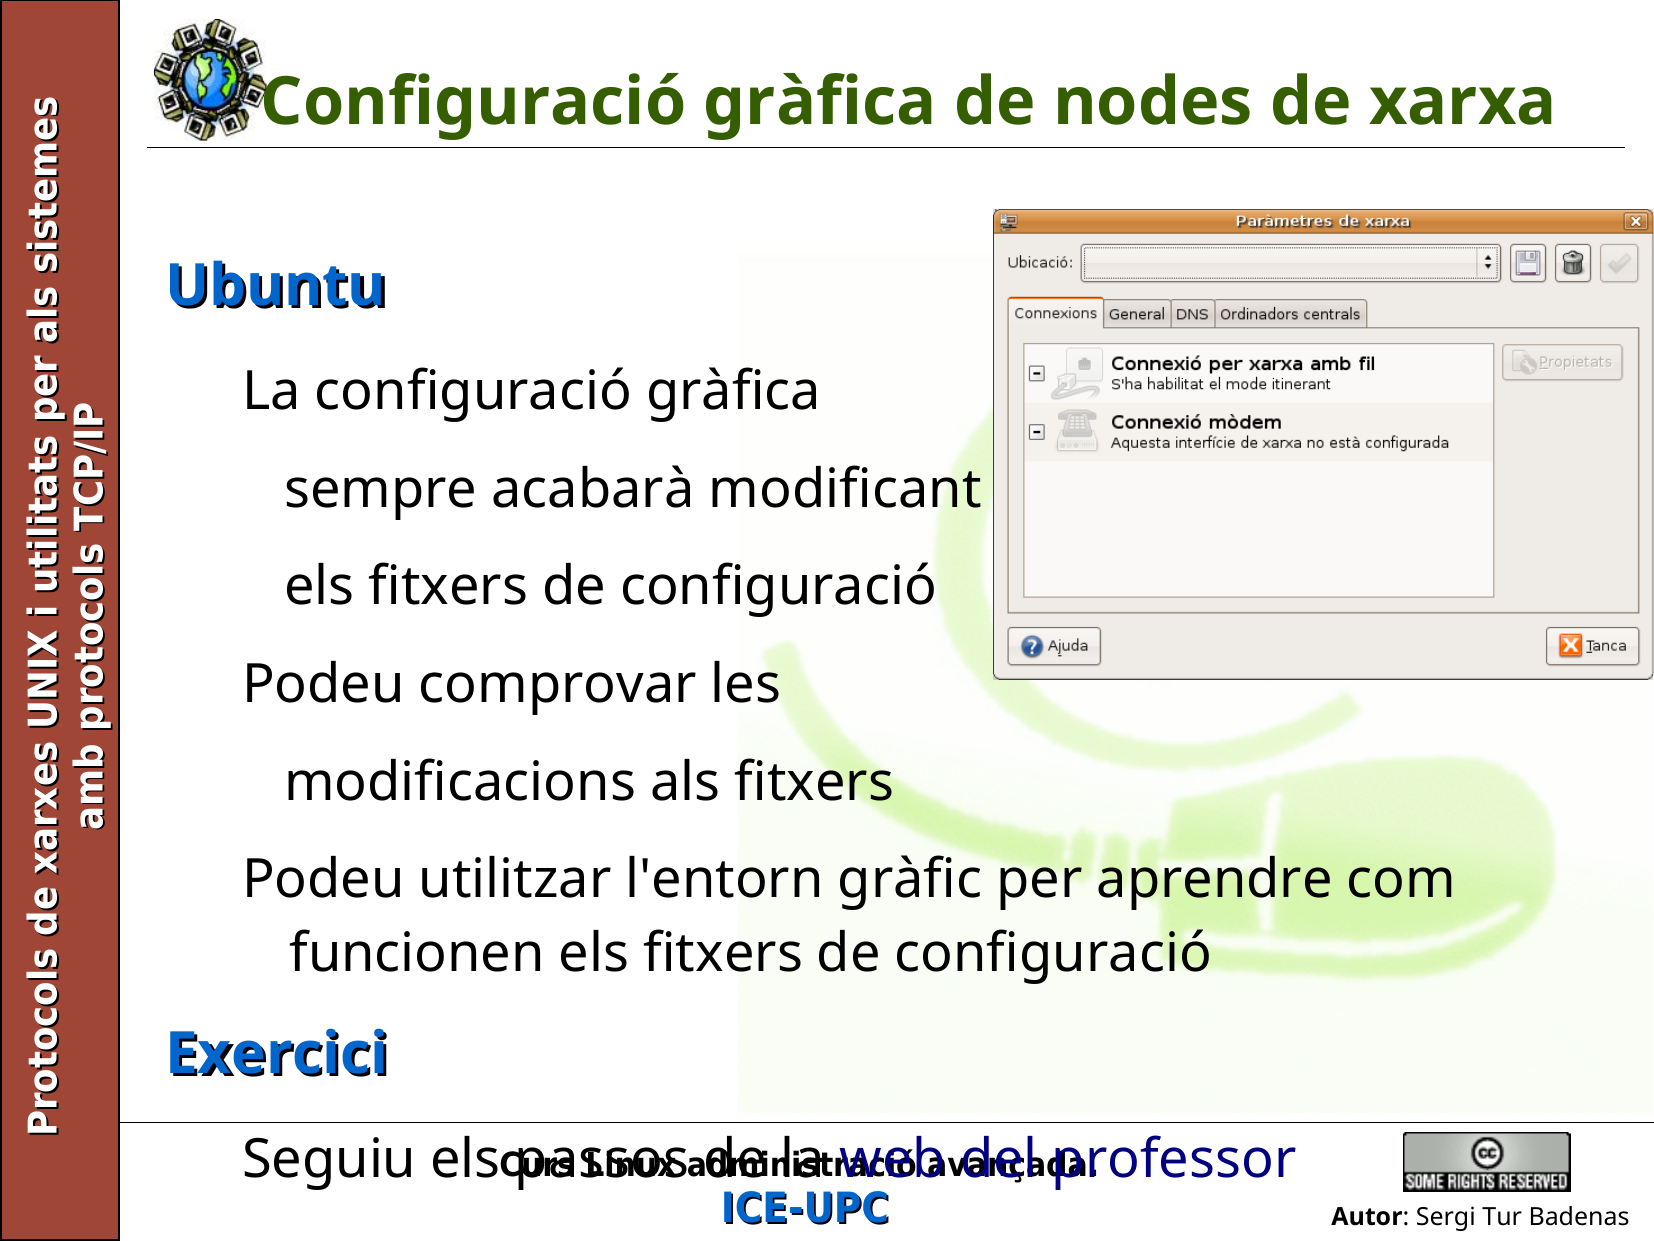

# Configuració gràfica de nodes de xarxa
Ubuntu
La configuració gràfica
 sempre acabarà modificant
 els fitxers de configuració
Podeu comprovar les
 modificacions als fitxers
Podeu utilitzar l'entorn gràfic per aprendre com funcionen els fitxers de configuració
Exercici
Seguiu els passos de la web del professor